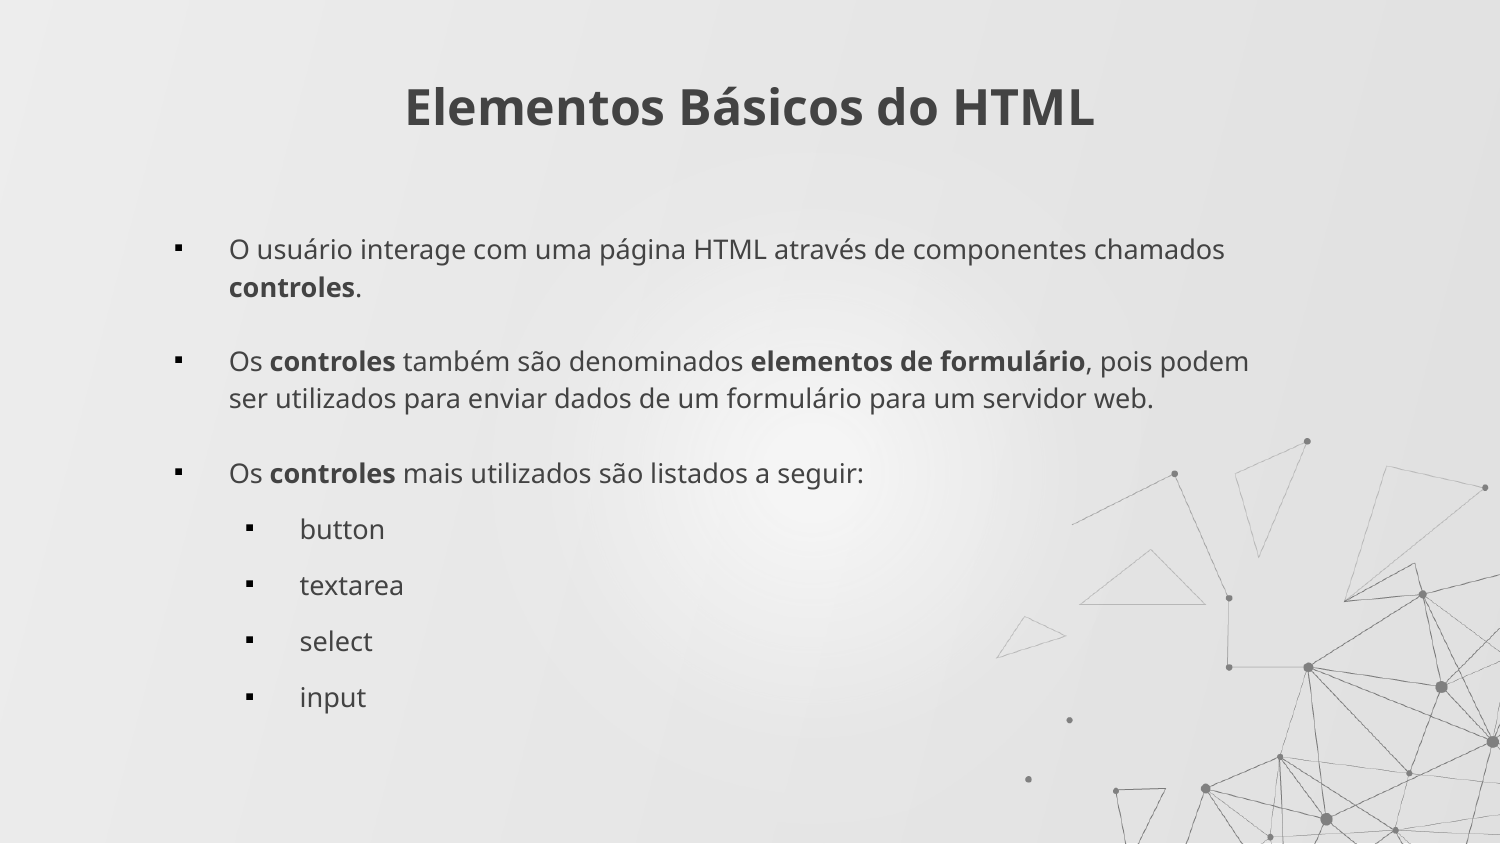

Elementos Básicos do HTML
# O usuário interage com uma página HTML através de componentes chamados controles.
Os controles também são denominados elementos de formulário, pois podem ser utilizados para enviar dados de um formulário para um servidor web.
Os controles mais utilizados são listados a seguir:
button
textarea
select
input